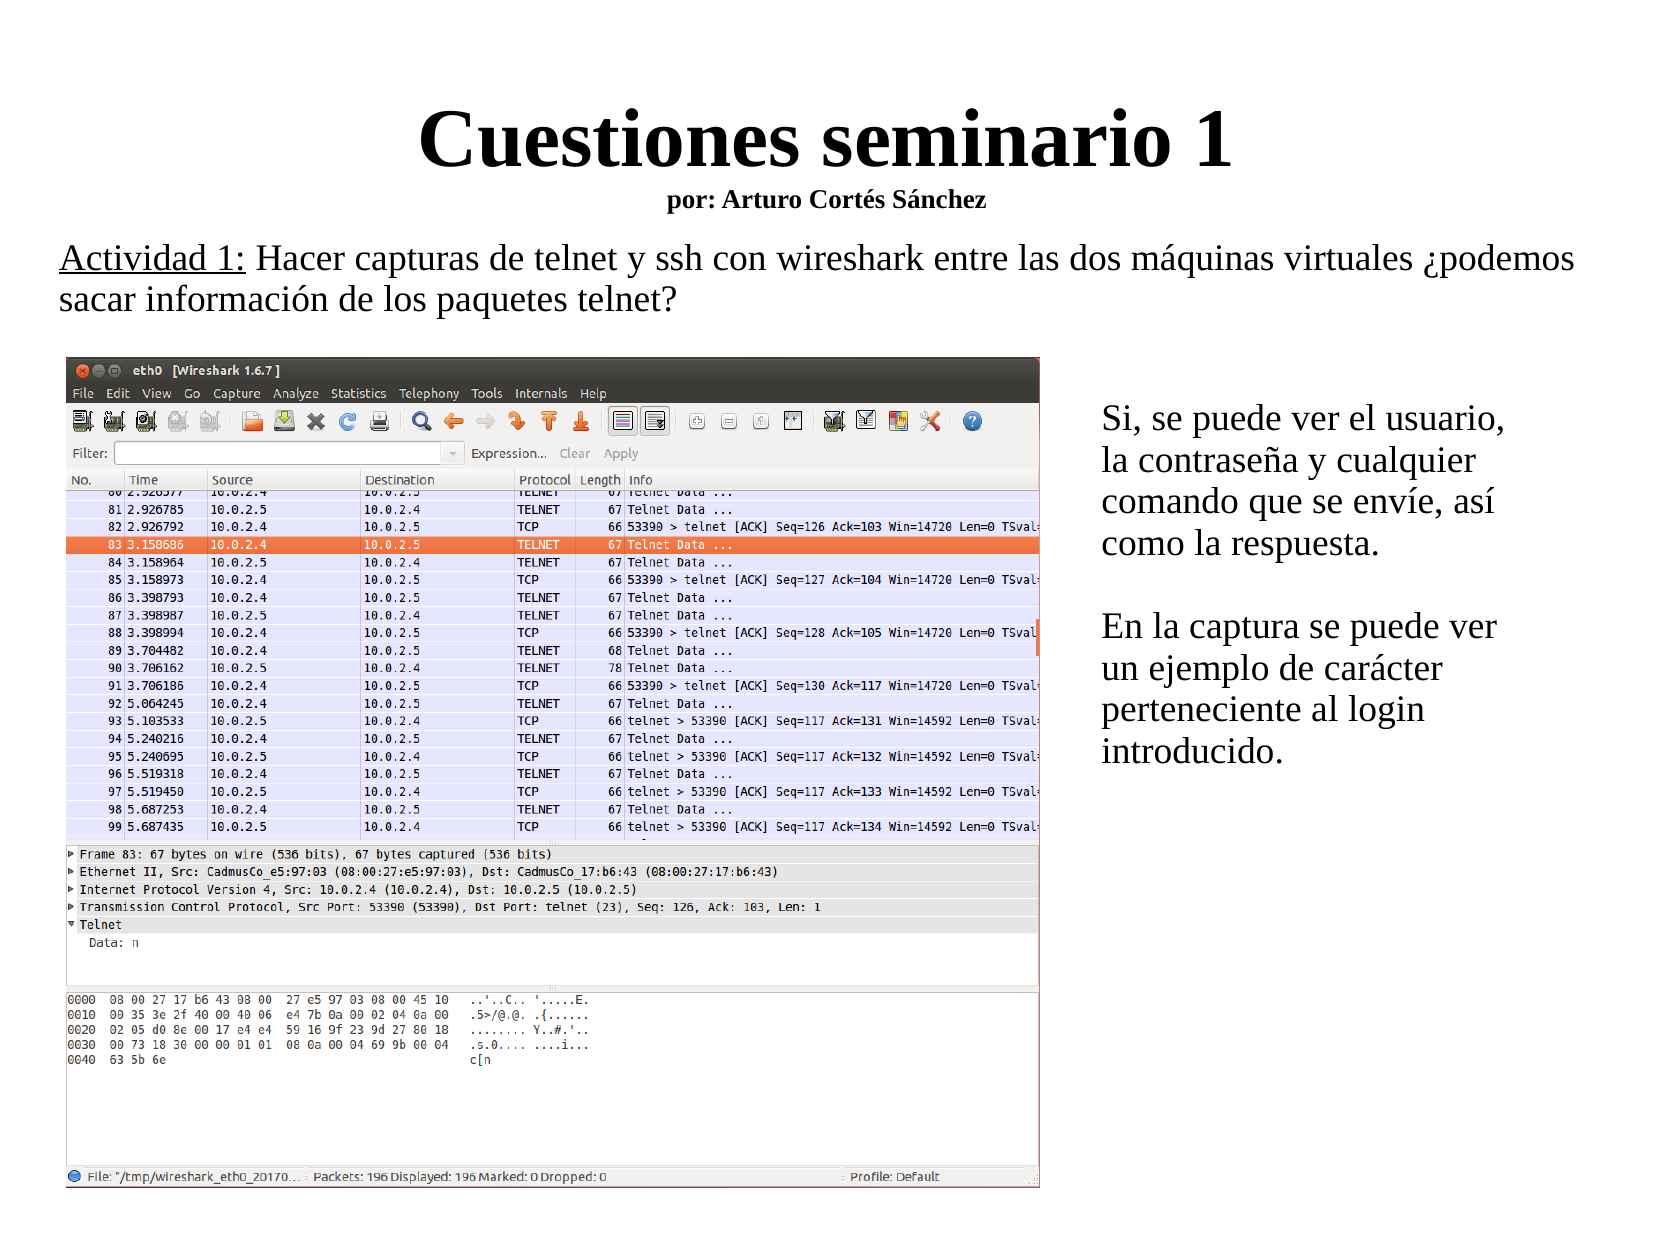

# Cuestiones seminario 1
por: Arturo Cortés Sánchez
Actividad 1: Hacer capturas de telnet y ssh con wireshark entre las dos máquinas virtuales ¿podemos sacar información de los paquetes telnet?
Si, se puede ver el usuario, la contraseña y cualquier comando que se envíe, así como la respuesta.
En la captura se puede ver un ejemplo de carácter perteneciente al login introducido.